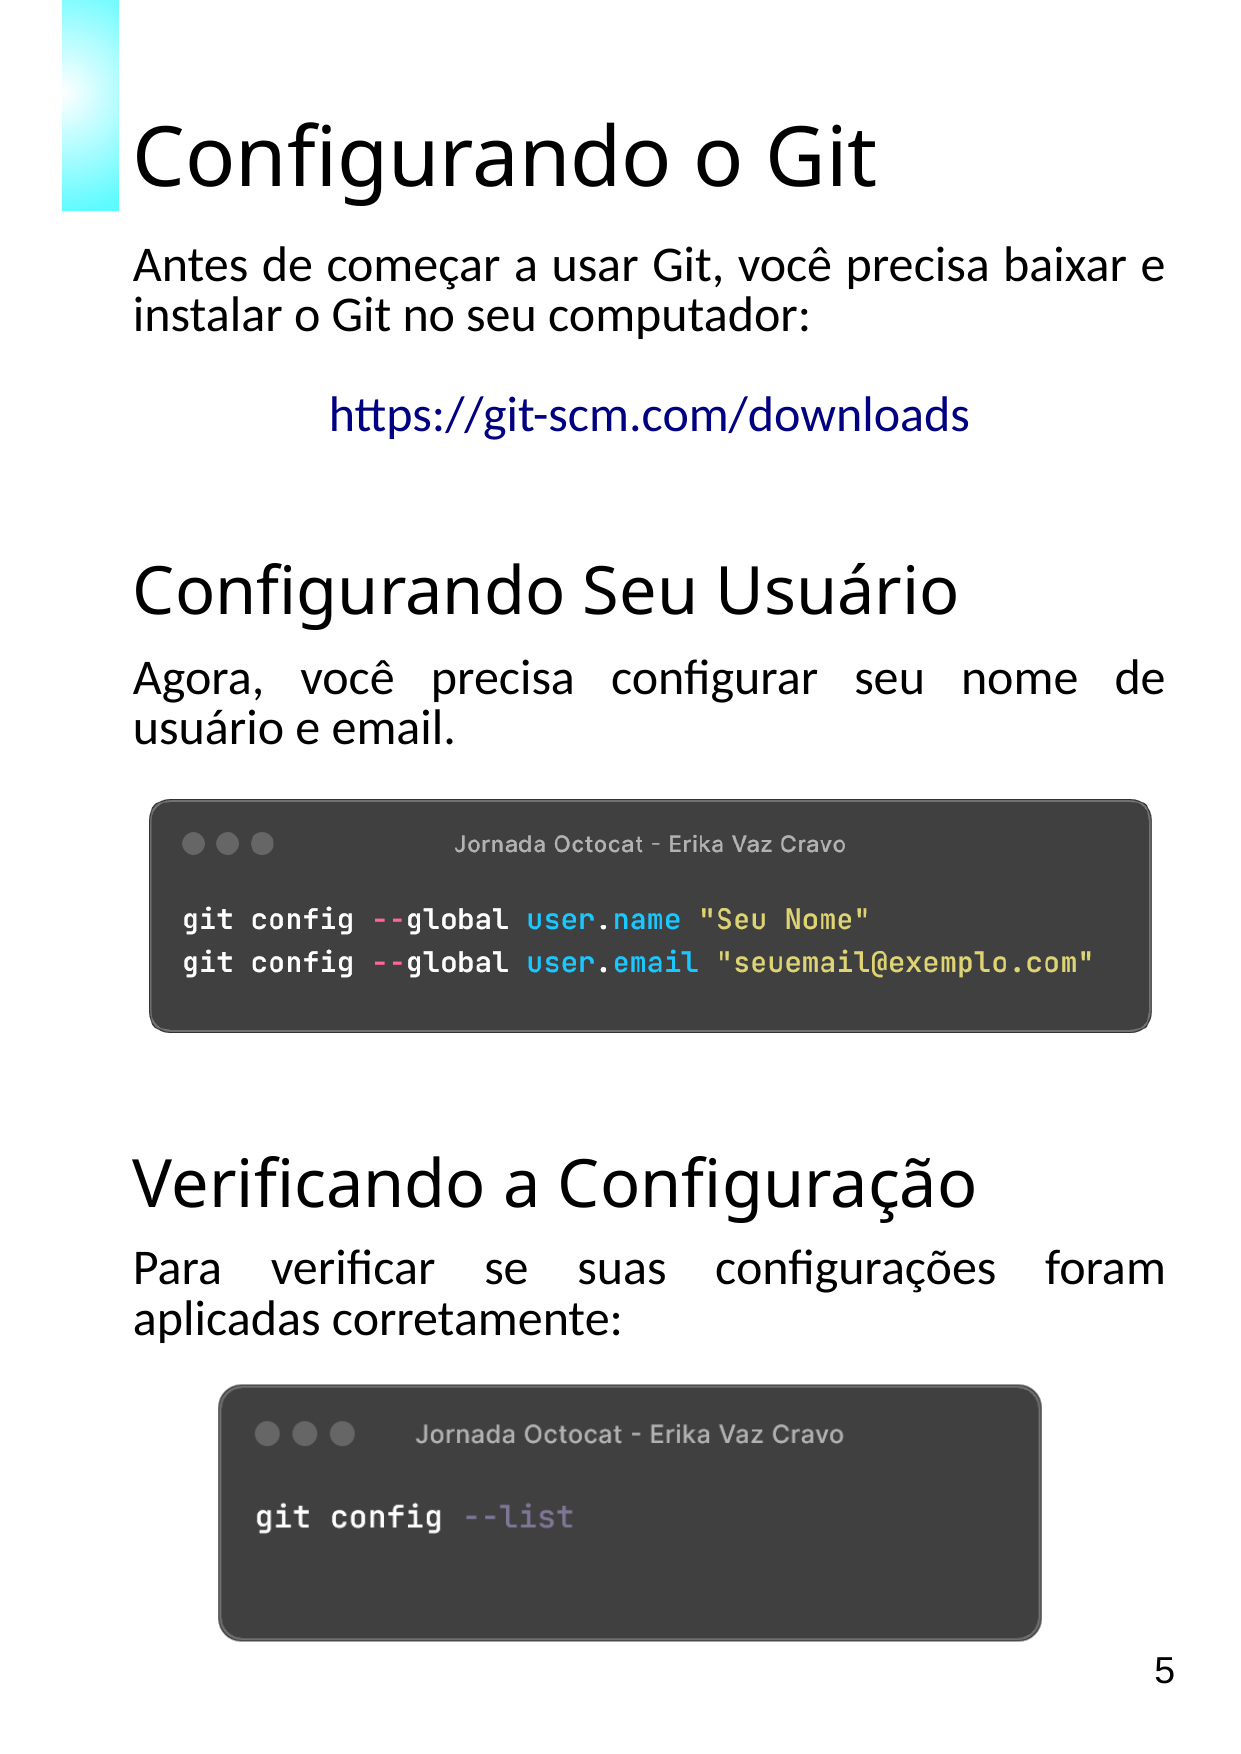

Configurando o Git
Antes de começar a usar Git, você precisa baixar e instalar o Git no seu computador:
https://git-scm.com/downloads
Configurando Seu Usuário
Agora, você precisa configurar seu nome de usuário e email.
Verificando a Configuração
Para verificar se suas configurações foram aplicadas corretamente: